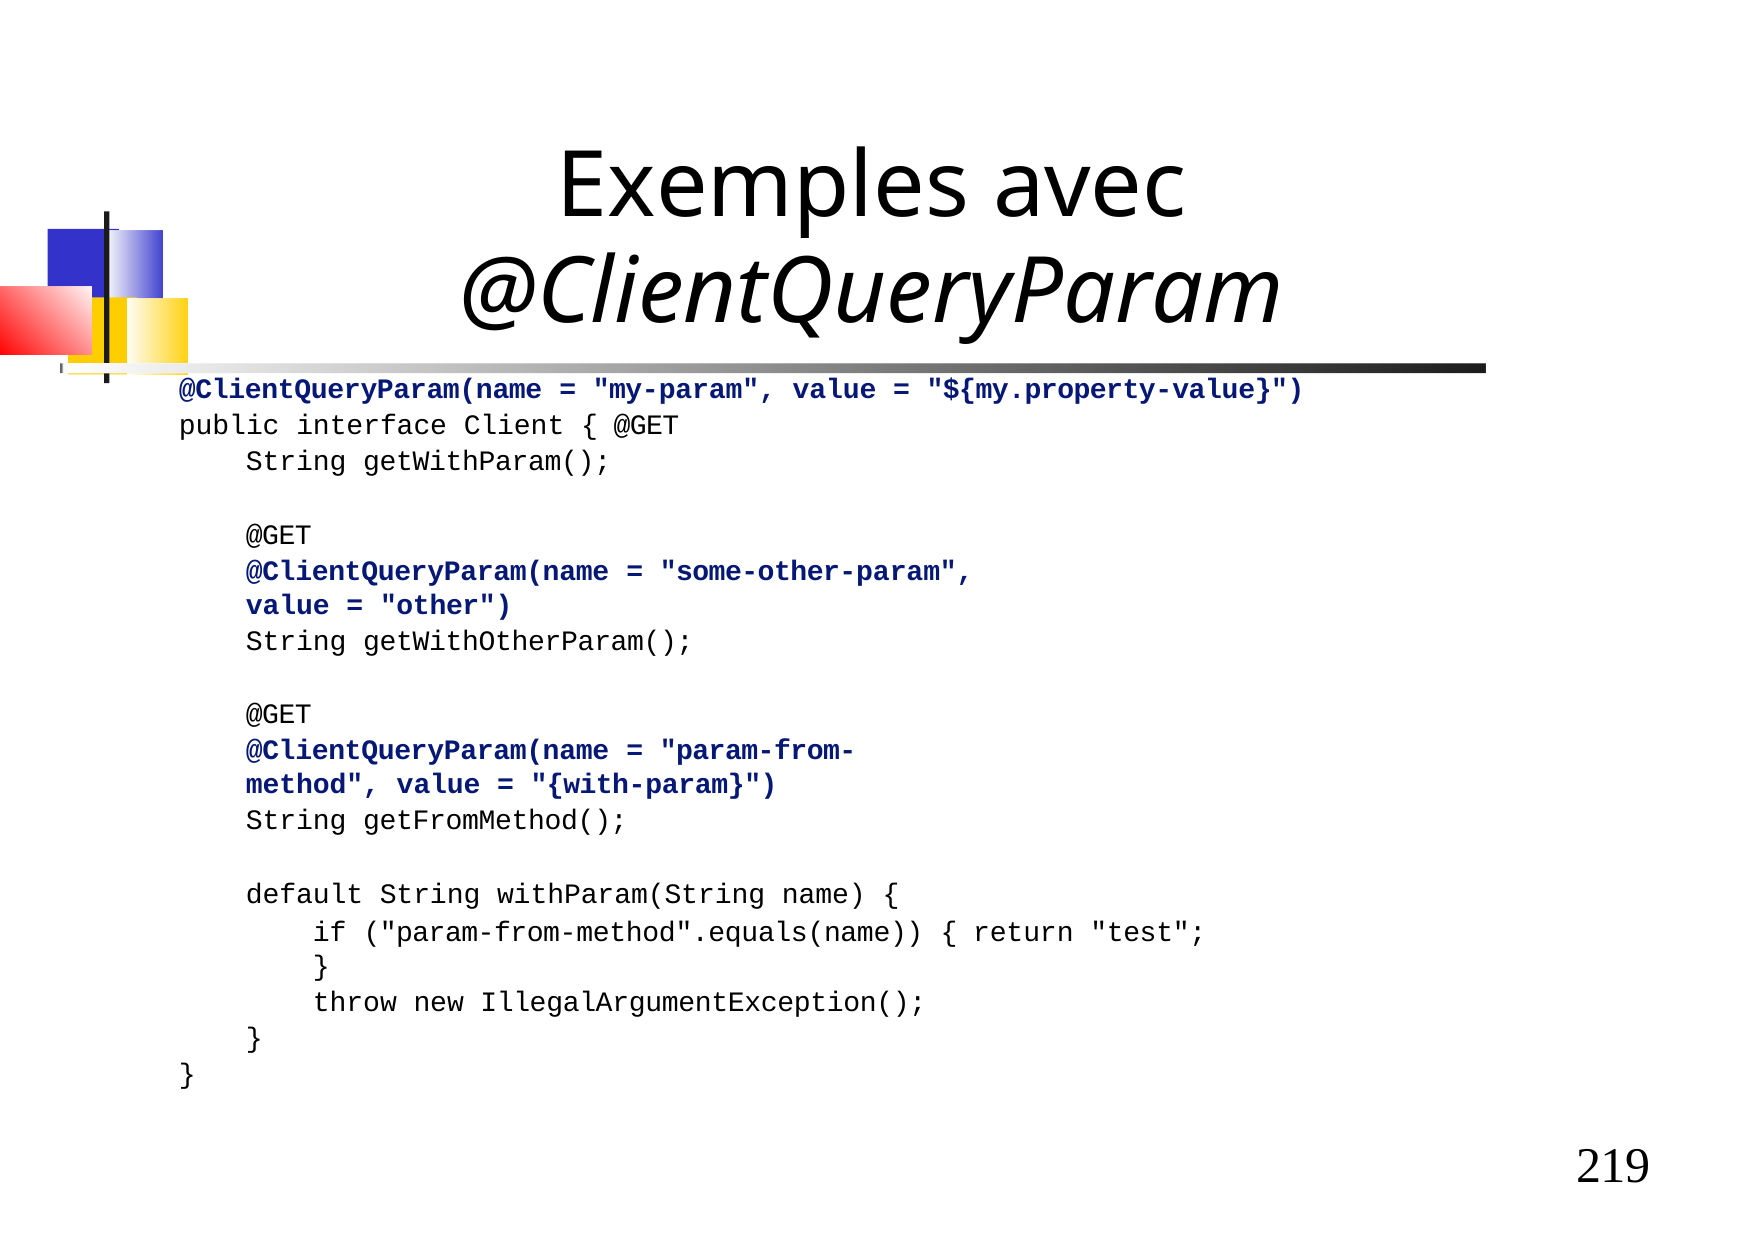

# Exemples avec
@ClientQueryParam
@ClientQueryParam(name = "my-param", value = "${my.property-value}")
public interface Client { @GET
String getWithParam();
@GET
@ClientQueryParam(name = "some-other-param", value = "other")
String getWithOtherParam();
@GET
@ClientQueryParam(name = "param-from-method", value = "{with-param}")
String getFromMethod();
default String withParam(String name) {
if ("param-from-method".equals(name)) { return "test";
}
throw new IllegalArgumentException();
}
}
219